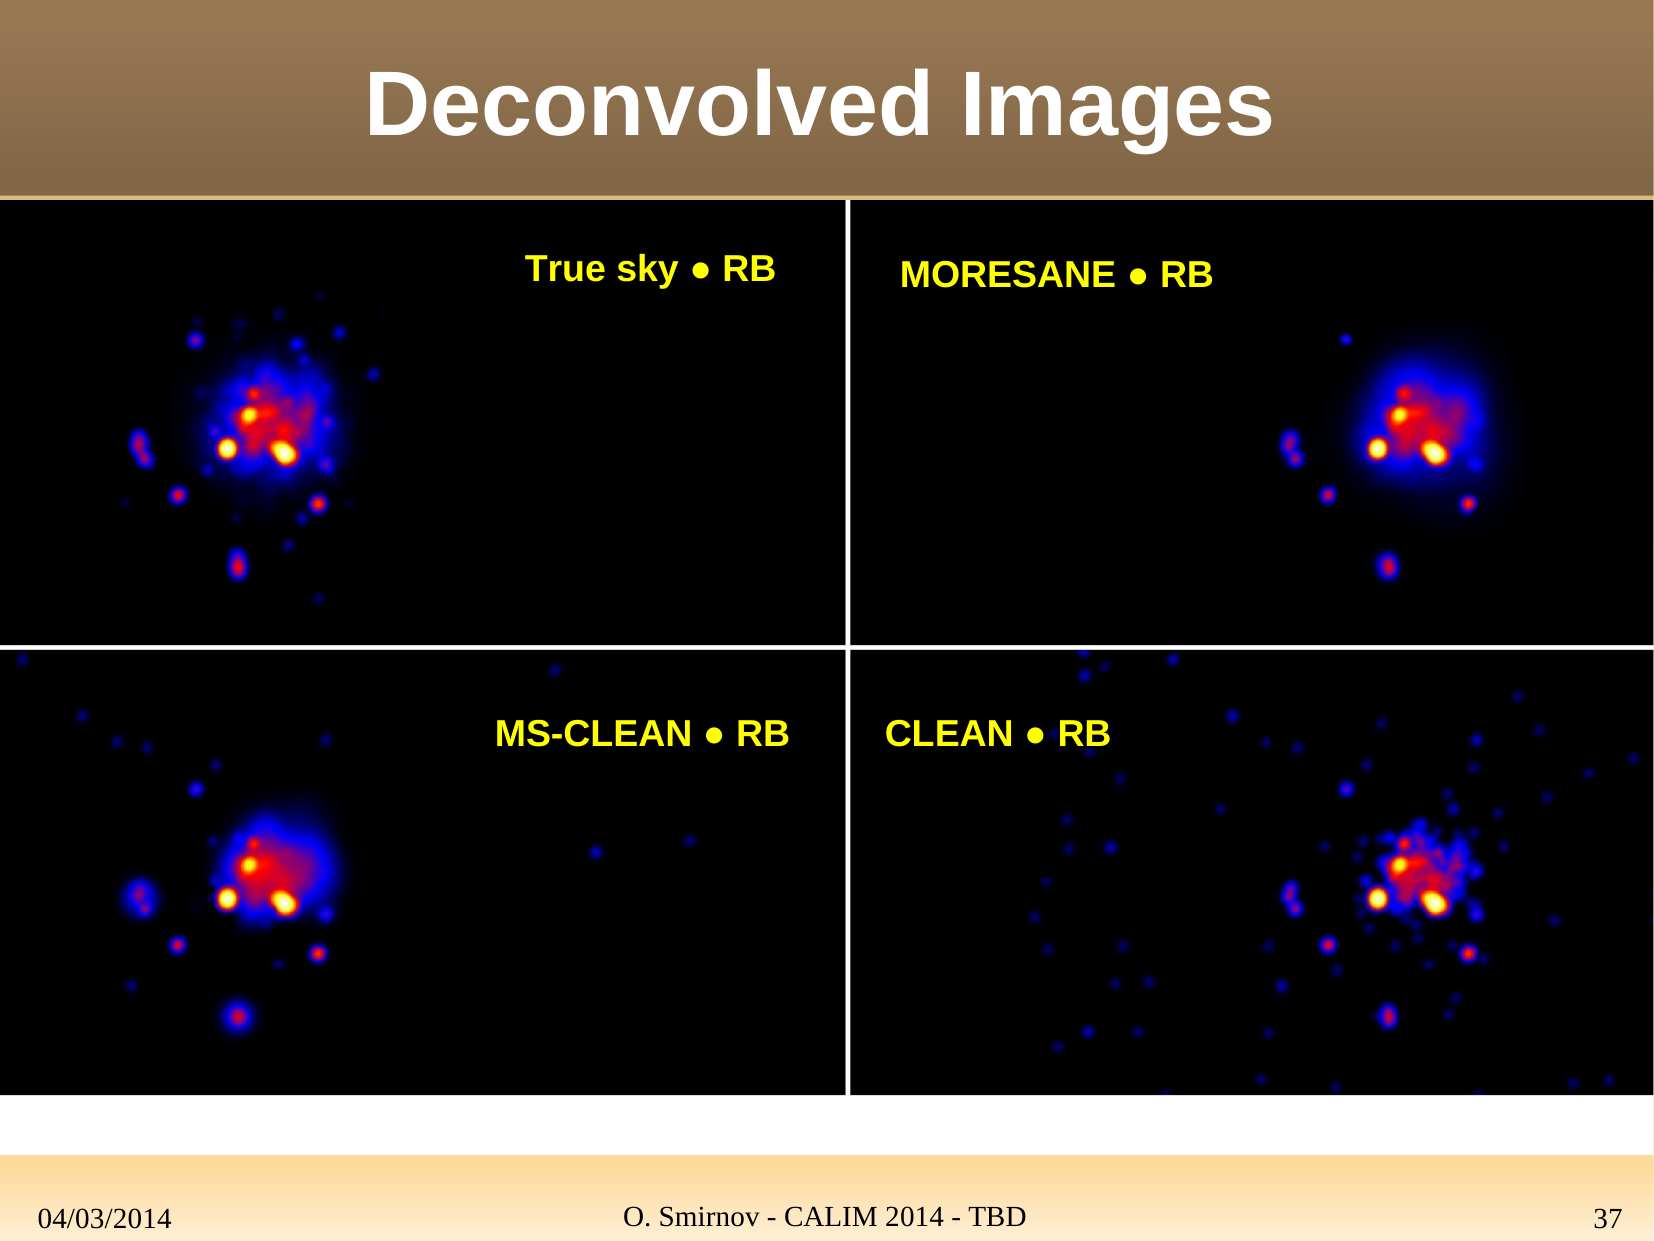

# Deconvolved Images
True sky ● RB
MORESANE ● RB
MS-CLEAN ● RB
CLEAN ● RB
O. Smirnov - CALIM 2014 - TBD
04/03/2014
37